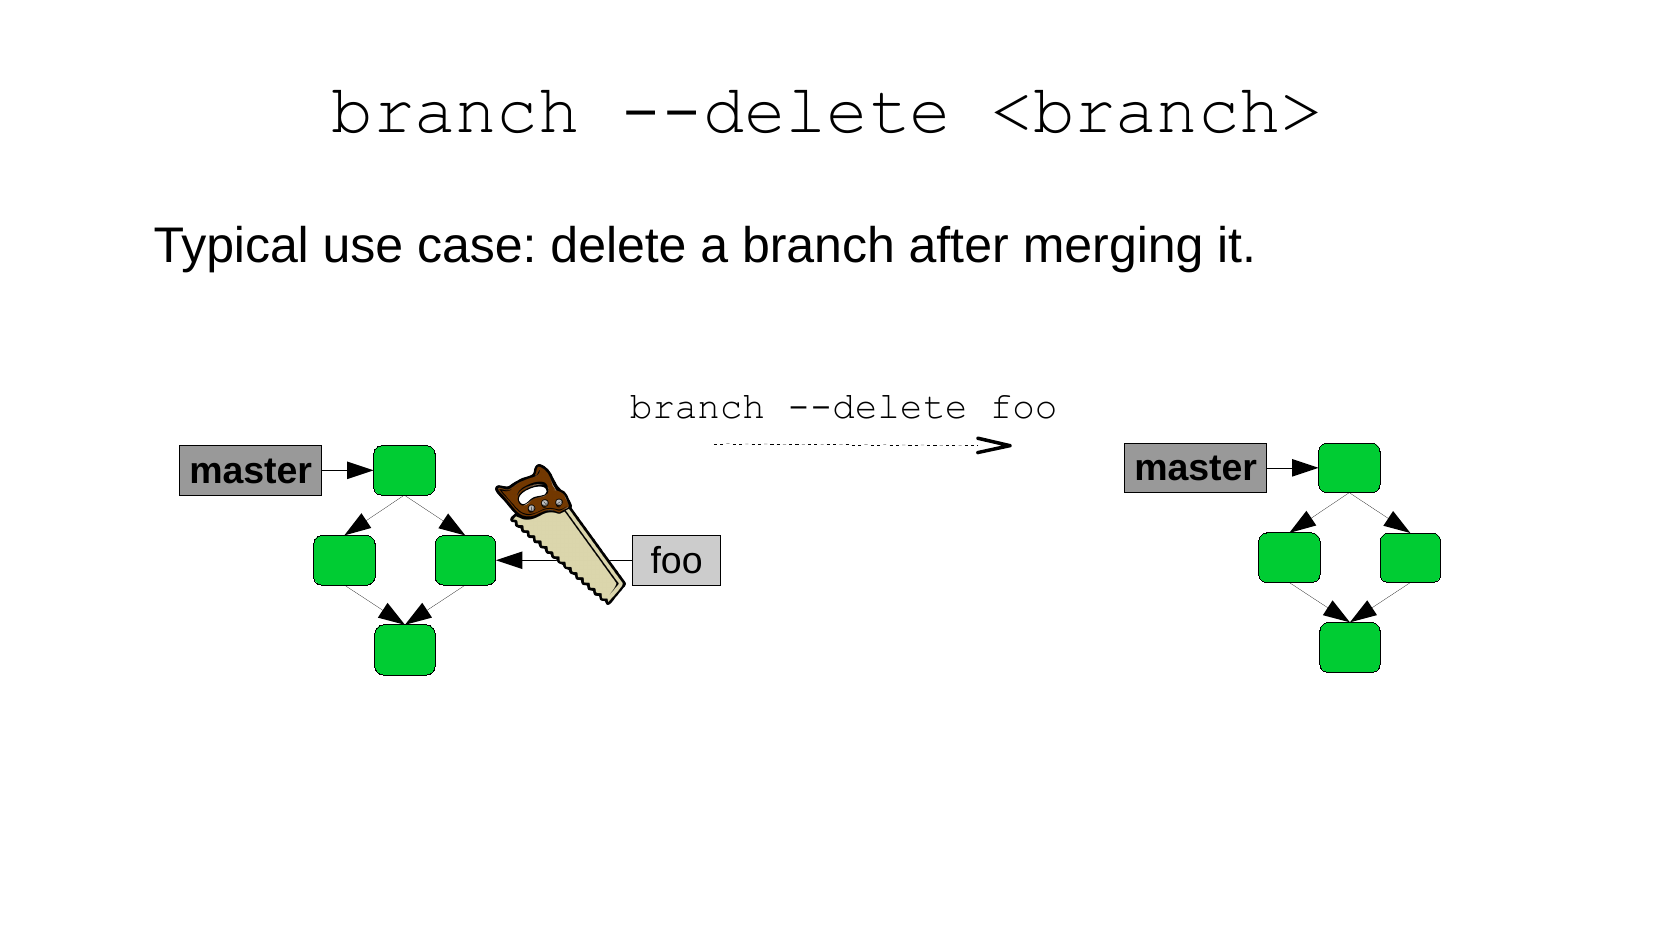

T
# branch --delete <branch>
Typical use case: delete a branch after merging it.
branch --delete foo
master
master
foo